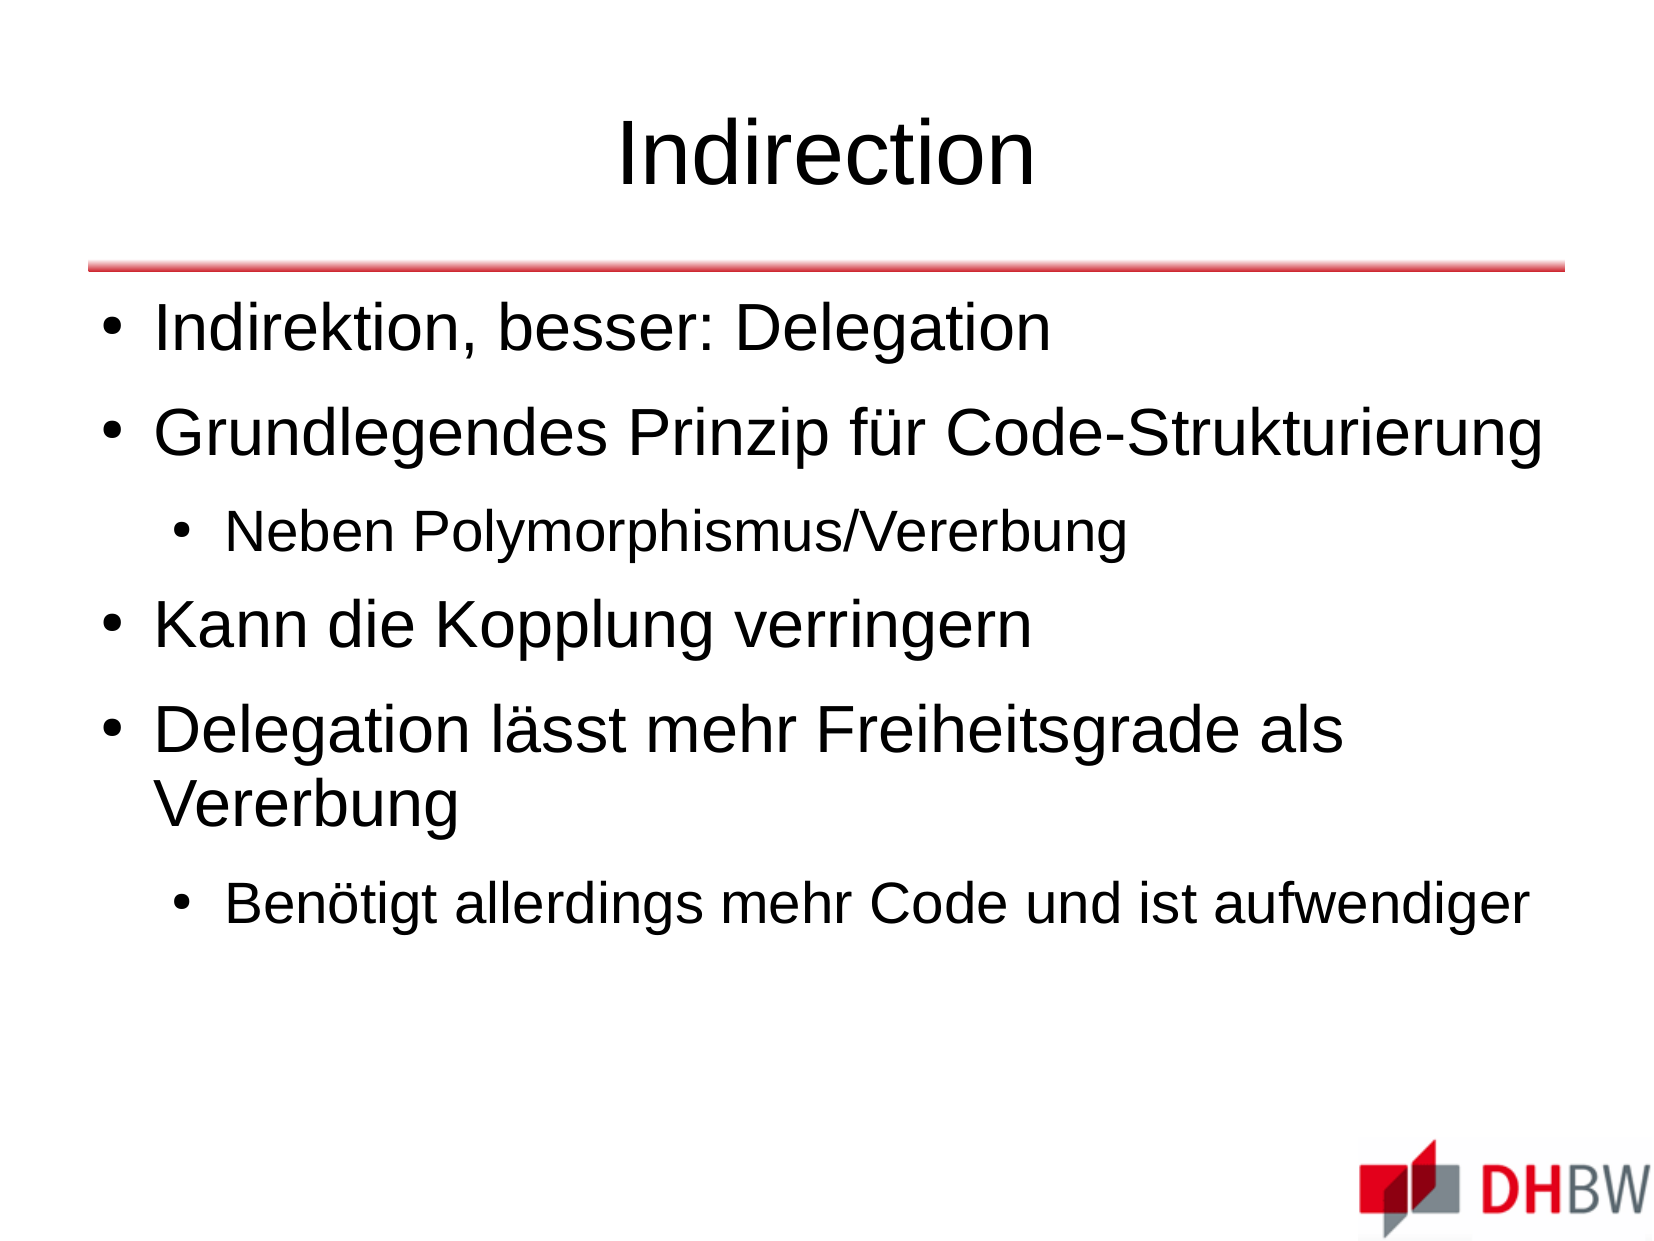

# Indirection
Indirektion, besser: Delegation
Grundlegendes Prinzip für Code-Strukturierung
Neben Polymorphismus/Vererbung
Kann die Kopplung verringern
Delegation lässt mehr Freiheitsgrade als Vererbung
Benötigt allerdings mehr Code und ist aufwendiger